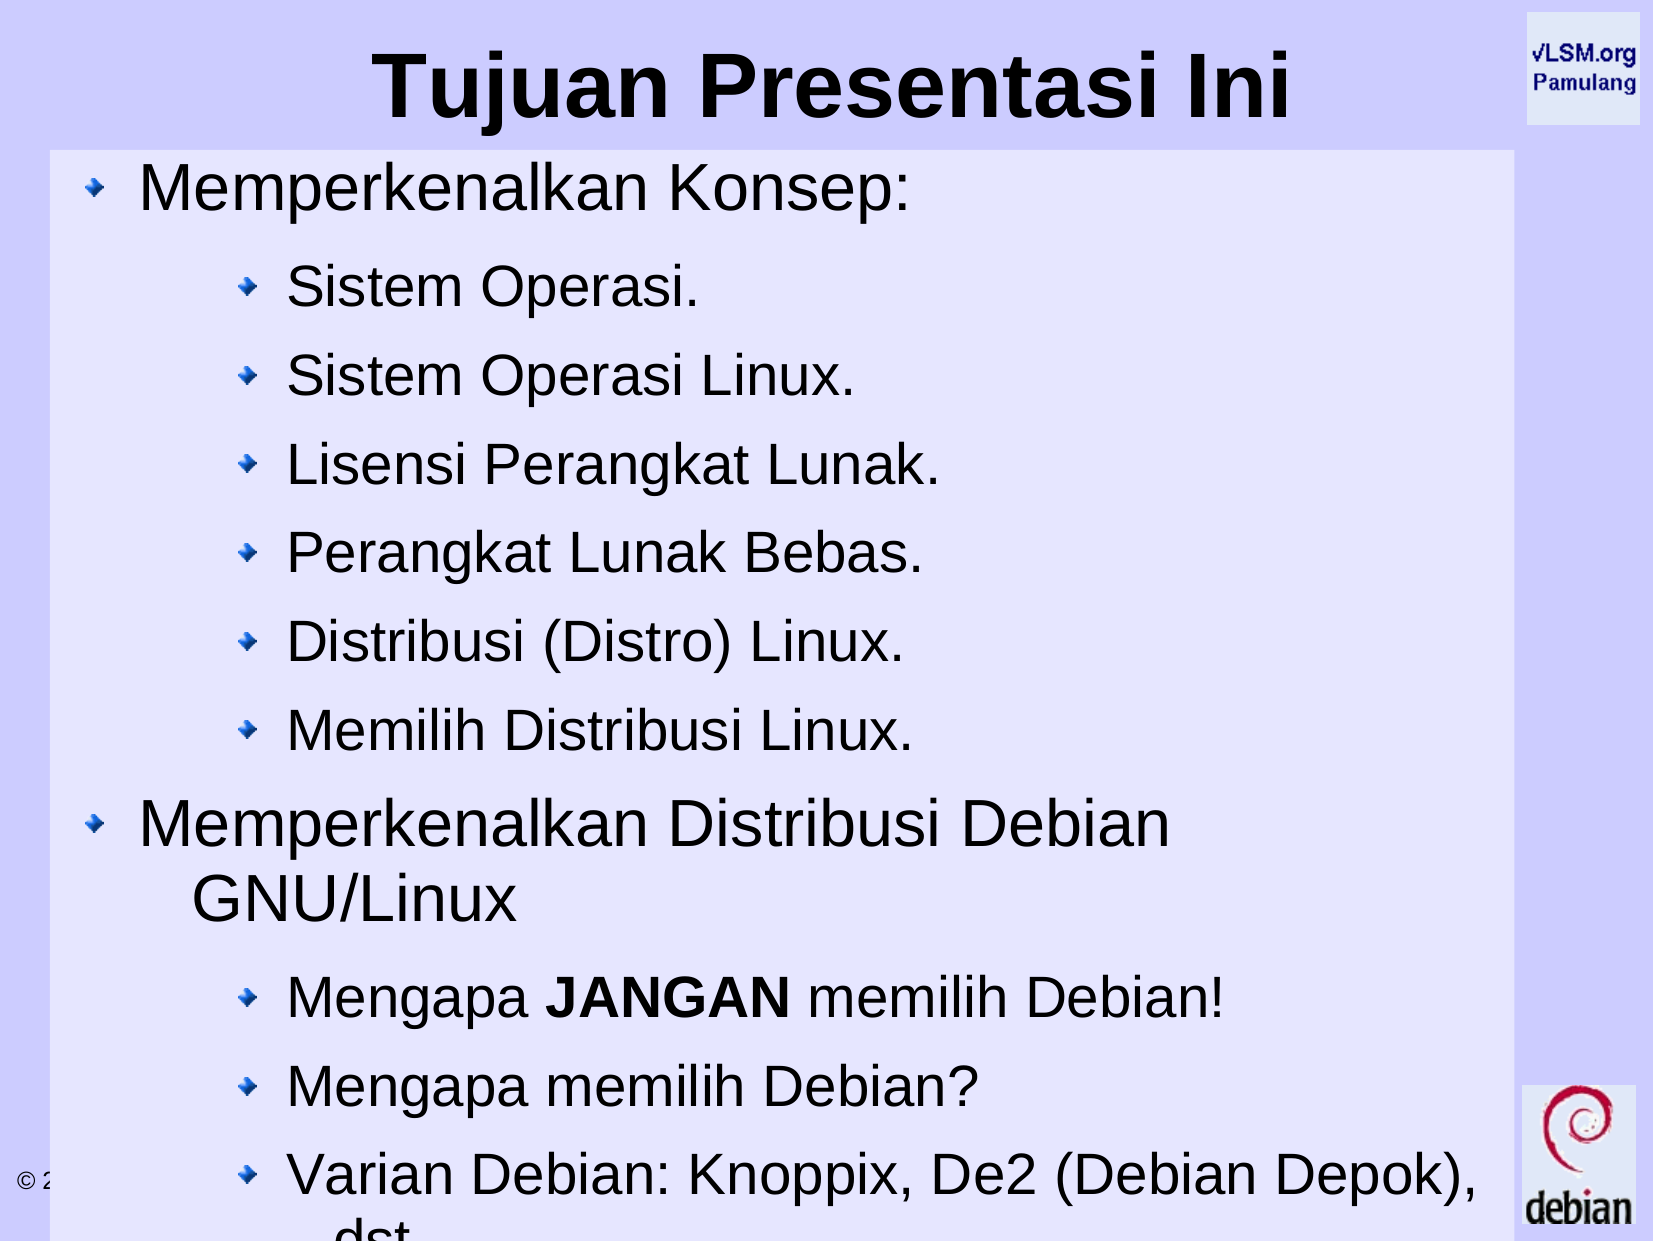

# Tujuan Presentasi Ini
Memperkenalkan Konsep:
Sistem Operasi.
Sistem Operasi Linux.
Lisensi Perangkat Lunak.
Perangkat Lunak Bebas.
Distribusi (Distro) Linux.
Memilih Distribusi Linux.
Memperkenalkan Distribusi Debian GNU/Linux
Mengapa JANGAN memilih Debian!
Mengapa memilih Debian?
Varian Debian: Knoppix, De2 (Debian Depok), dst.